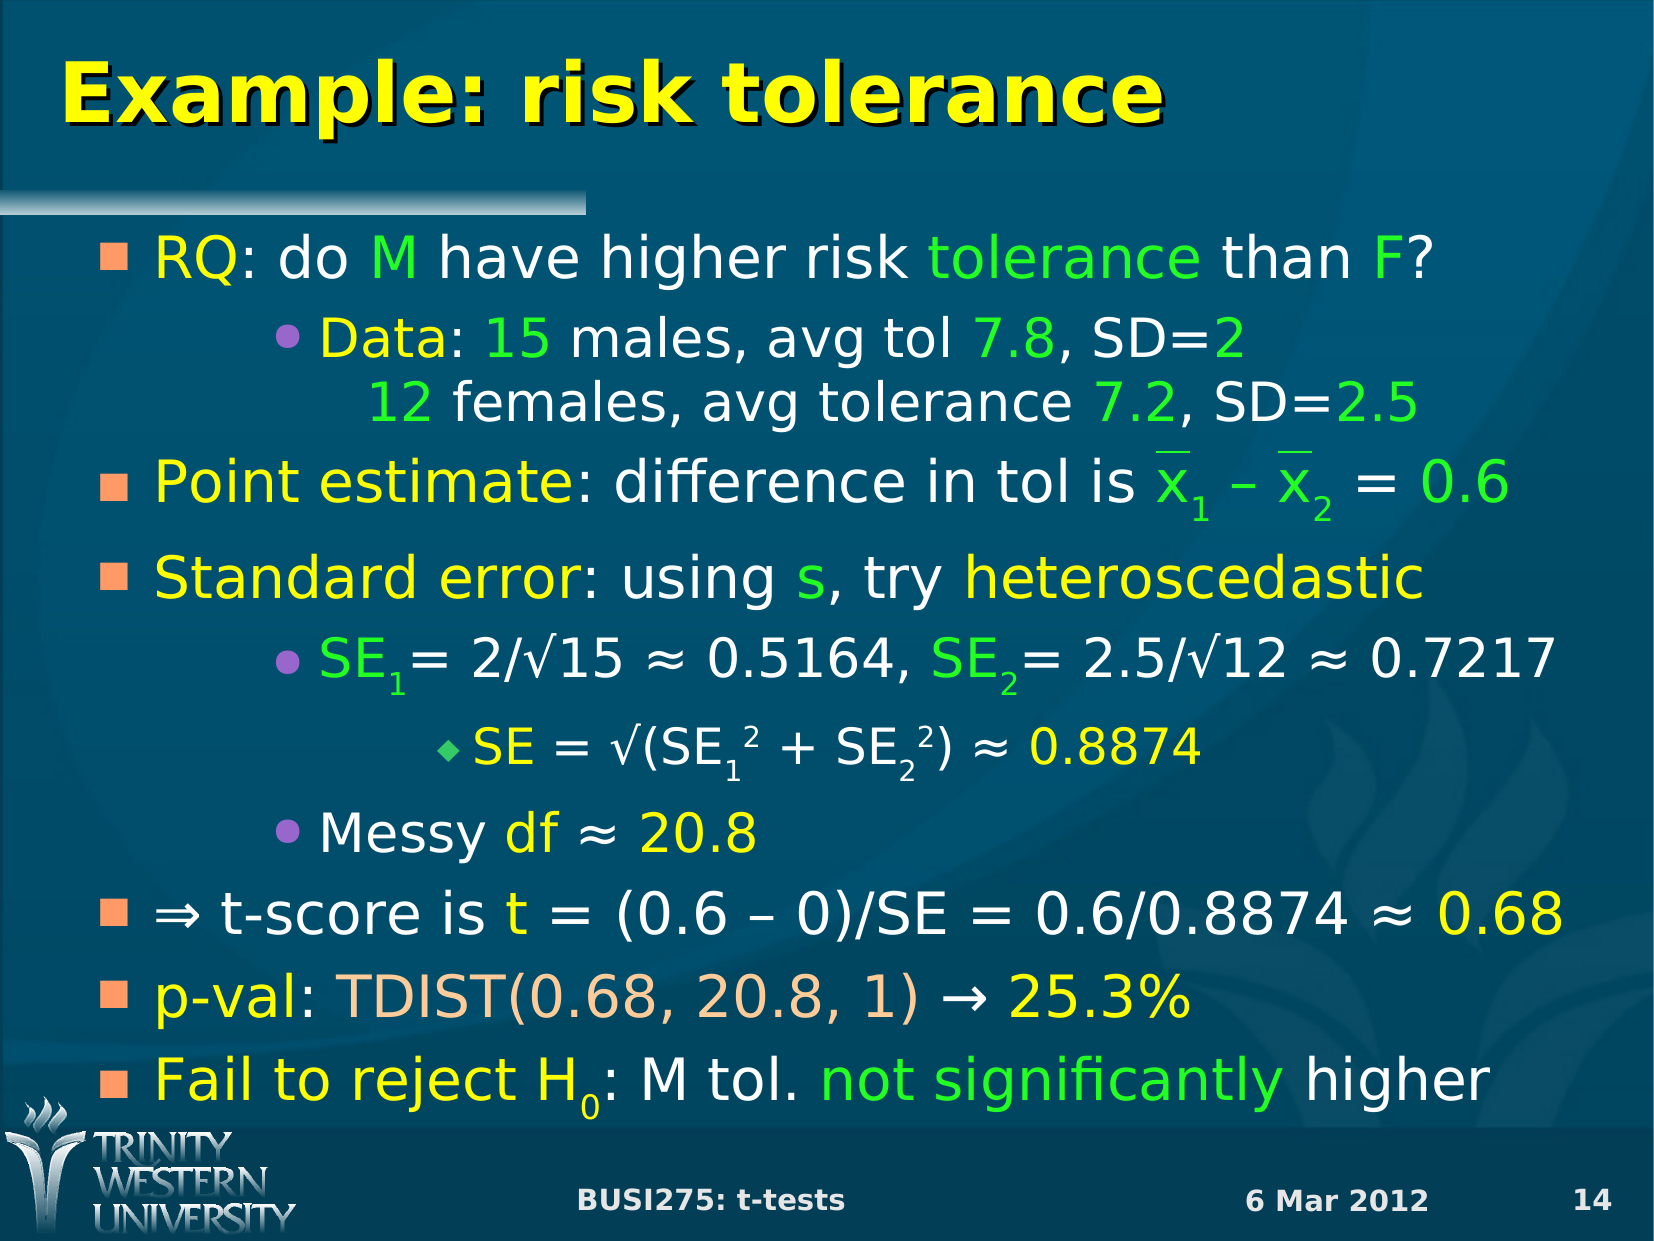

# Example: risk tolerance
RQ: do M have higher risk tolerance than F?
Data: 15 males, avg tol 7.8, SD=2
12 females, avg tolerance 7.2, SD=2.5
Point estimate: difference in tol is x1 – x2 = 0.6
Standard error: using s, try heteroscedastic
SE1= 2/√15 ≈ 0.5164, SE2= 2.5/√12 ≈ 0.7217
SE = √(SE12 + SE22) ≈ 0.8874
Messy df ≈ 20.8
⇒ t-score is t = (0.6 – 0)/SE = 0.6/0.8874 ≈ 0.68
p-val: TDIST(0.68, 20.8, 1) → 25.3%
Fail to reject H0: M tol. not significantly higher
BUSI275: t-tests
6 Mar 2012
14